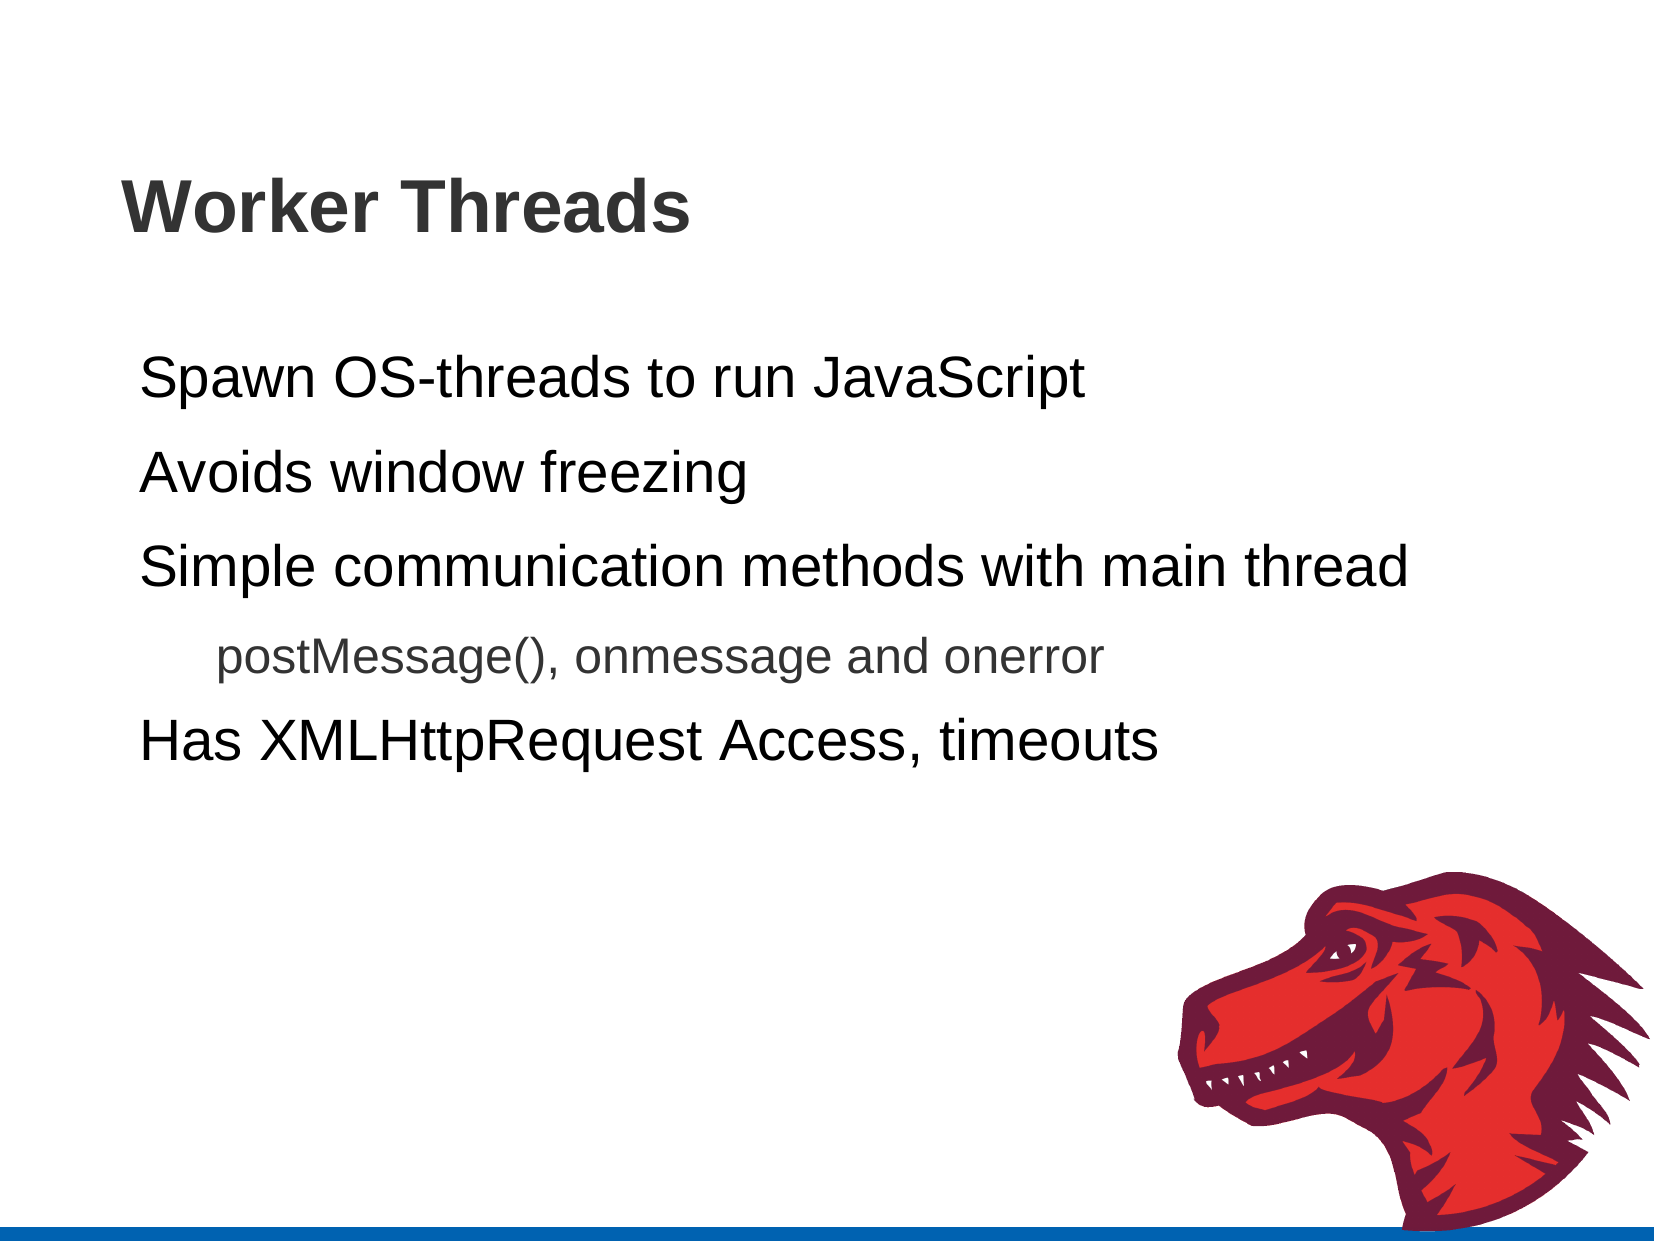

# Worker Threads
Spawn OS-threads to run JavaScript
Avoids window freezing
Simple communication methods with main thread
postMessage(), onmessage and onerror
Has XMLHttpRequest Access, timeouts